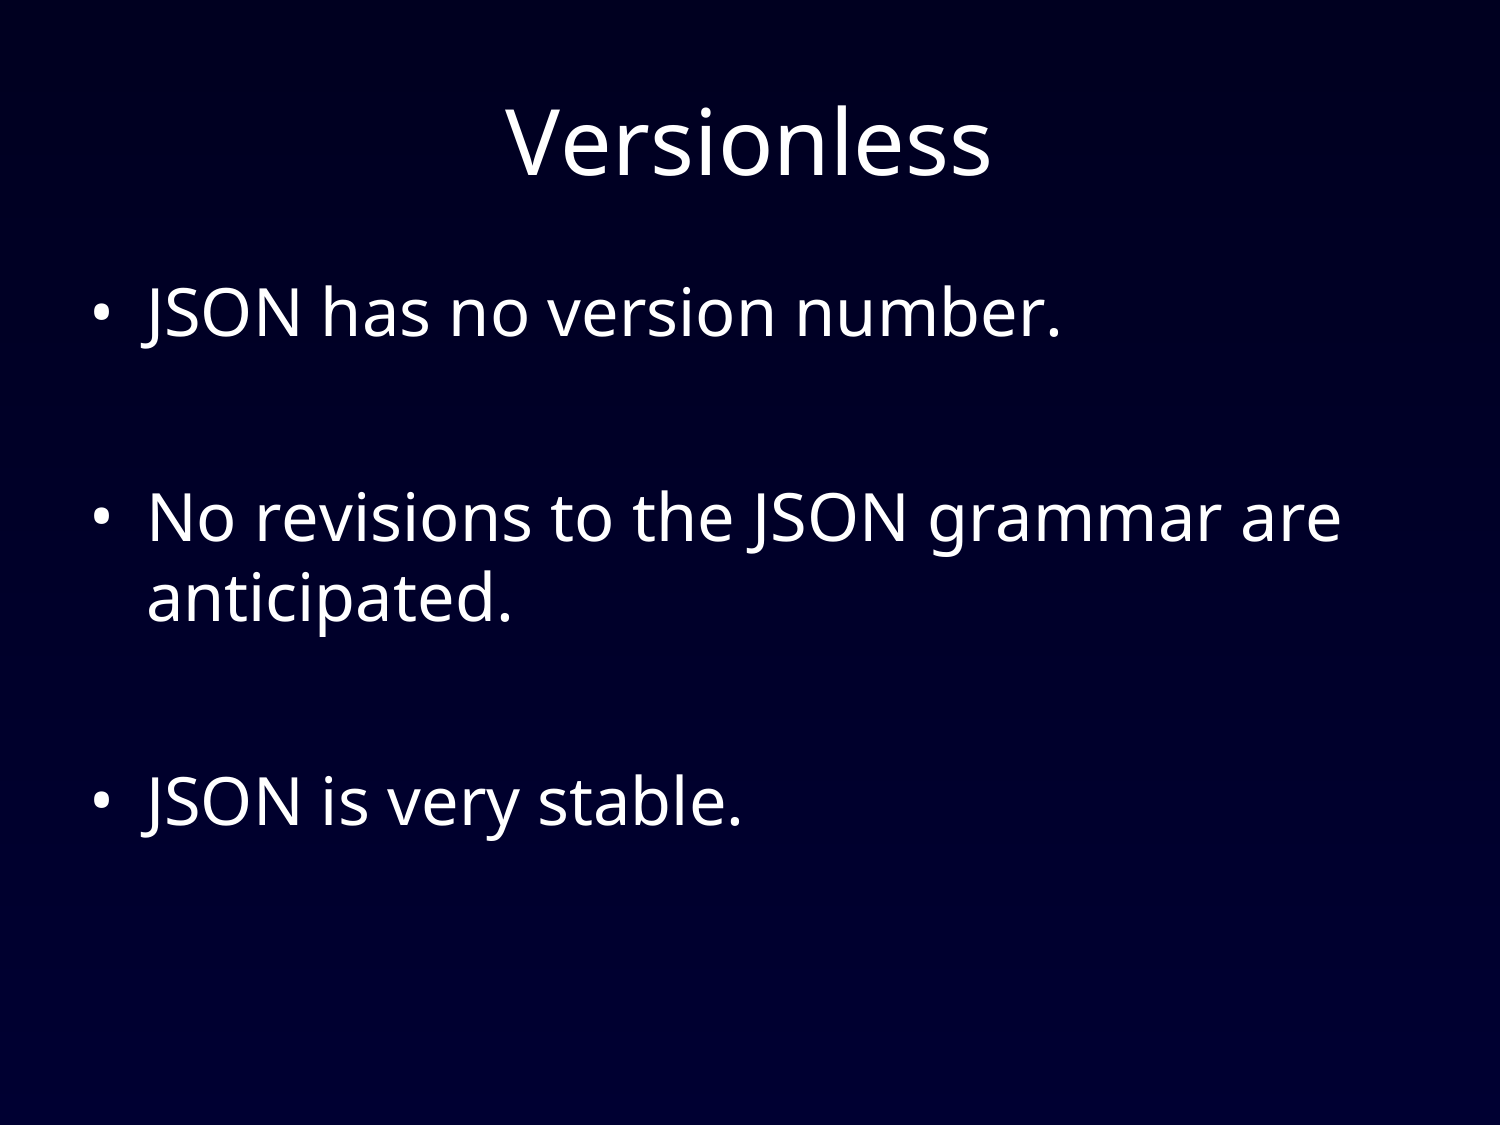

# Versionless
JSON has no version number.
No revisions to the JSON grammar are anticipated.
JSON is very stable.